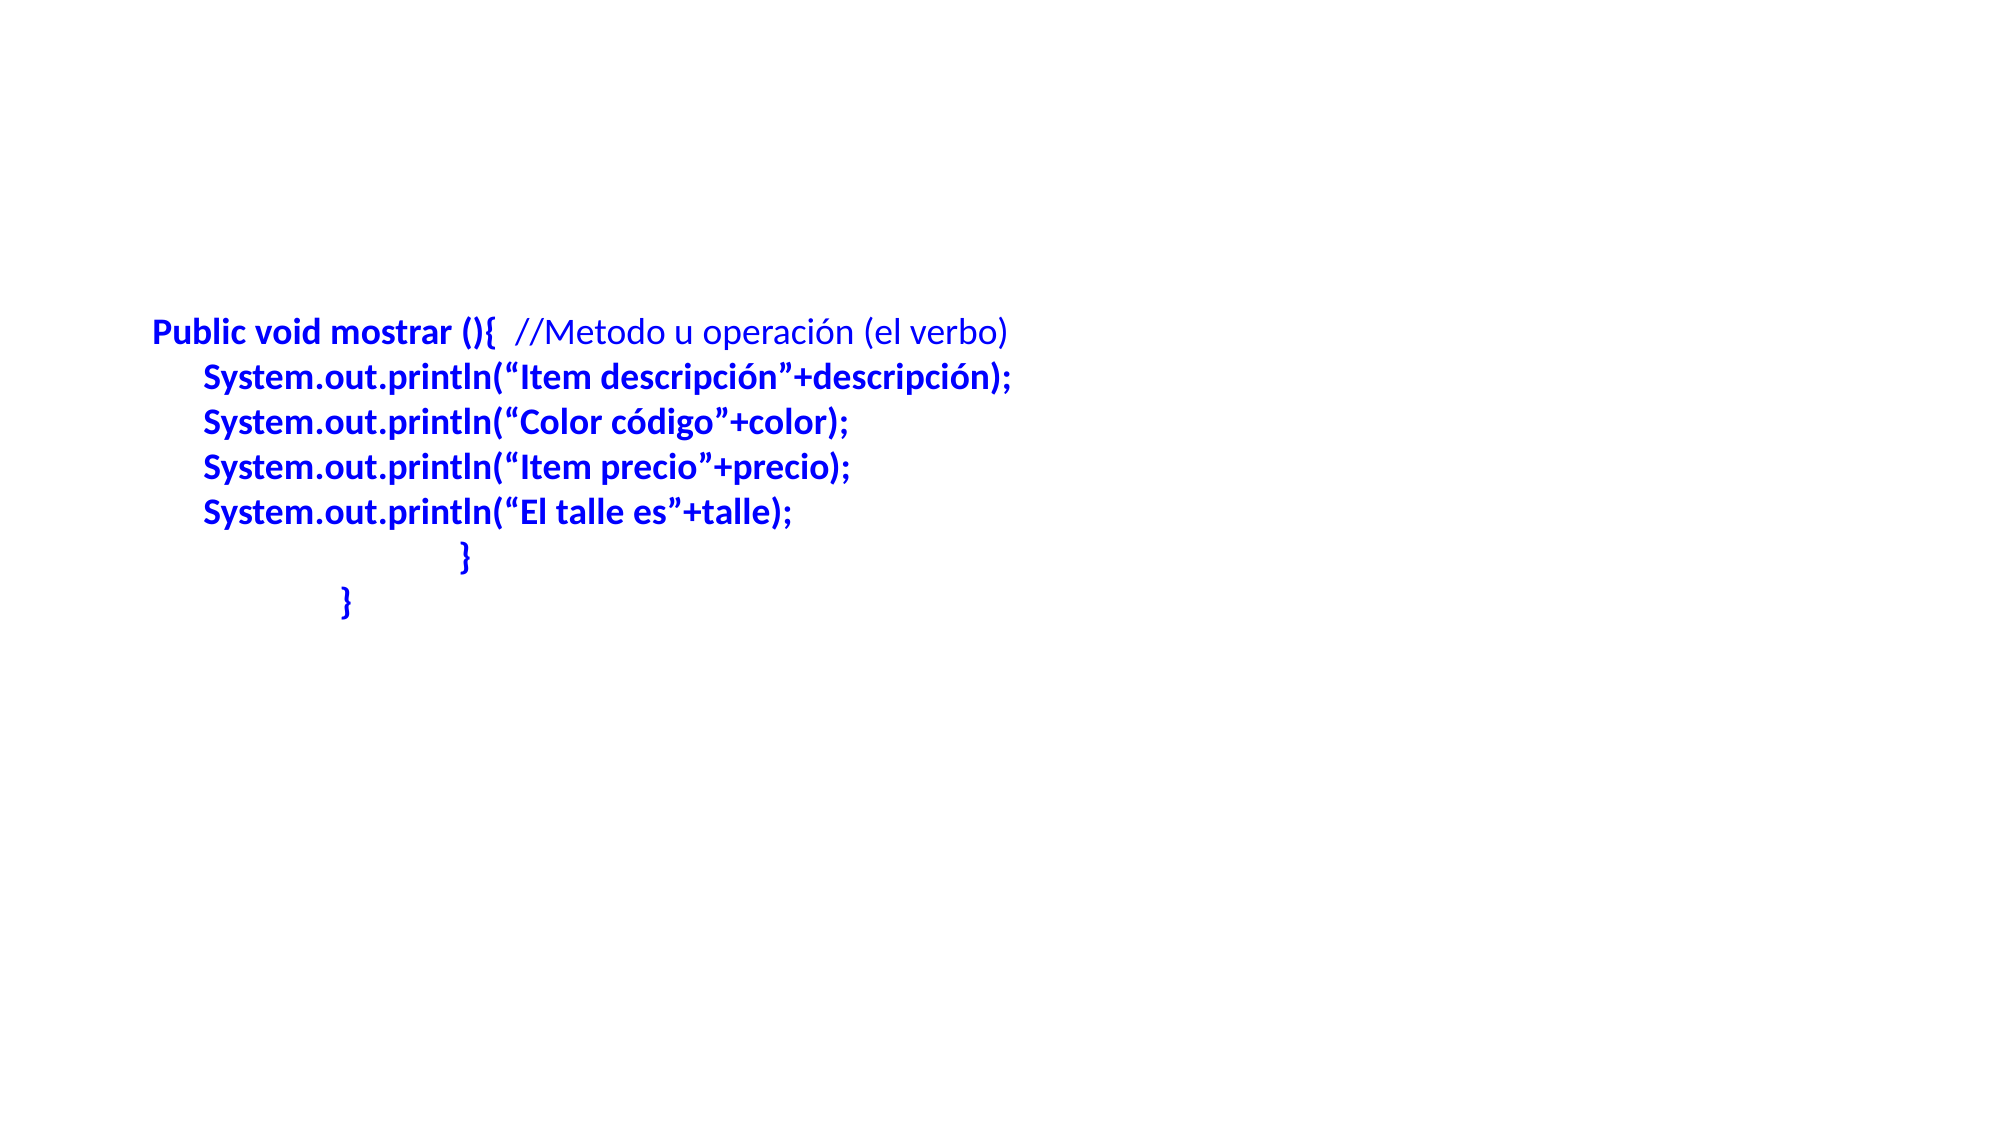

Public void mostrar (){ //Metodo u operación (el verbo)
 System.out.println(“Item descripción”+descripción);
 System.out.println(“Color código”+color);
 System.out.println(“Item precio”+precio);
 System.out.println(“El talle es”+talle);
 }
 }